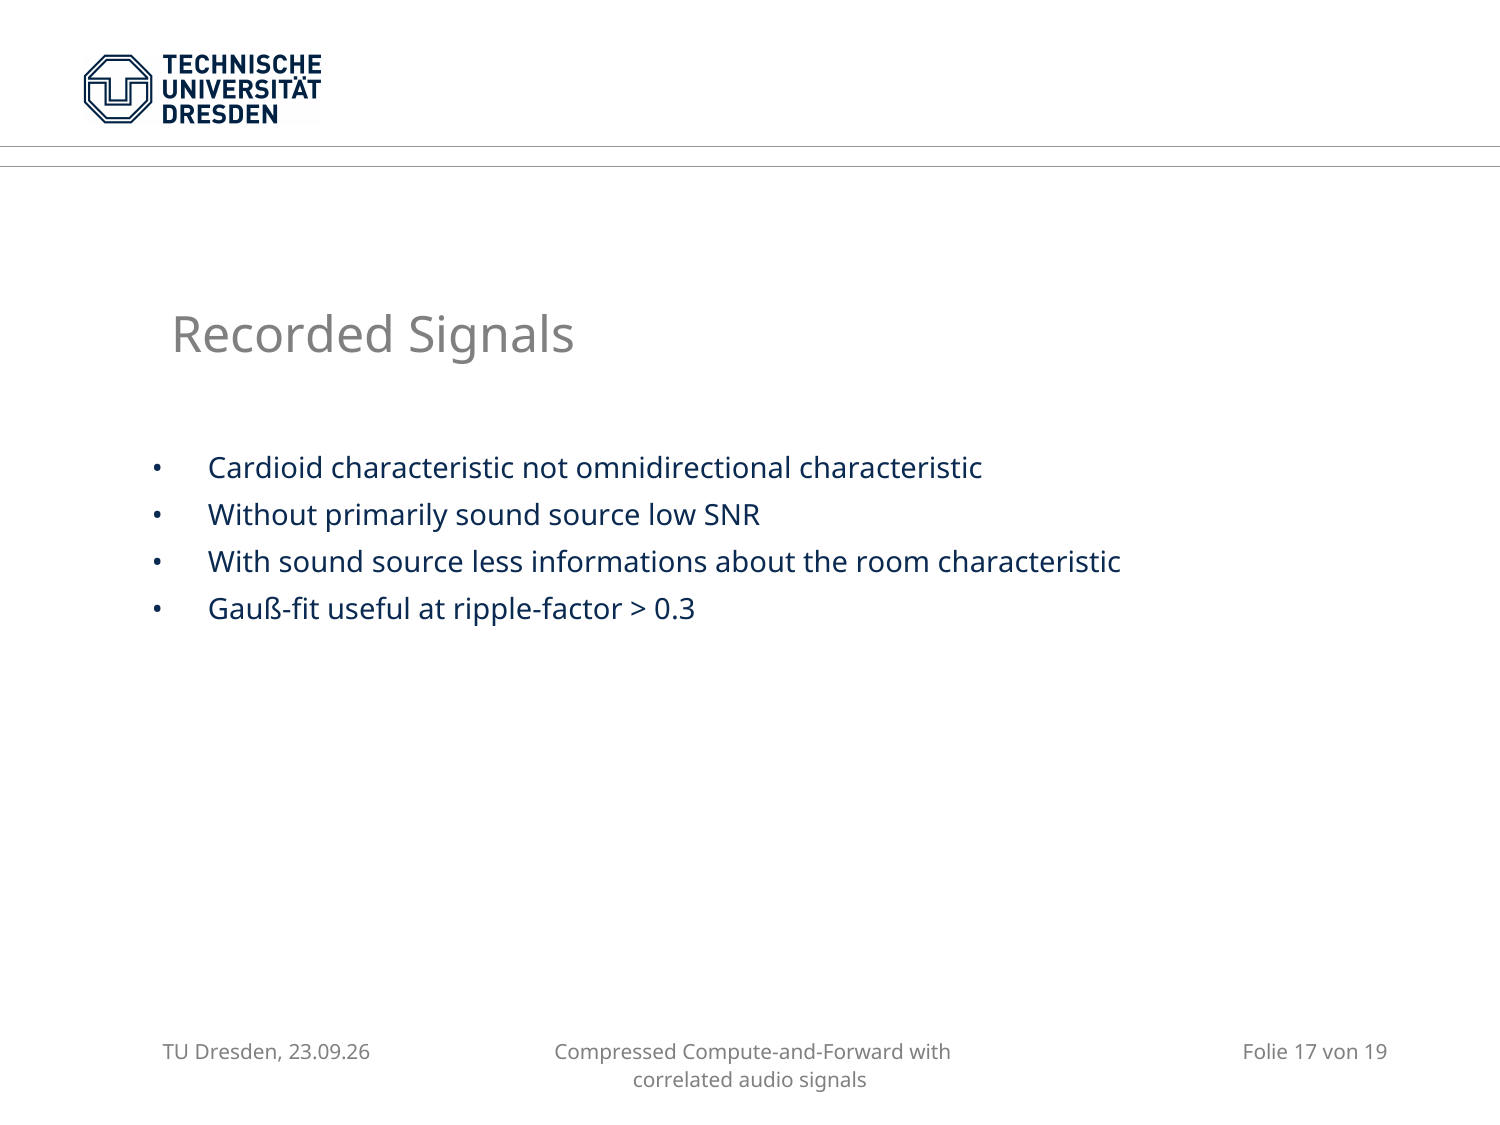

# Recorded Signals
Cardioid characteristic not omnidirectional characteristic
Without primarily sound source low SNR
With sound source less informations about the room characteristic
Gauß-fit useful at ripple-factor > 0.3
17